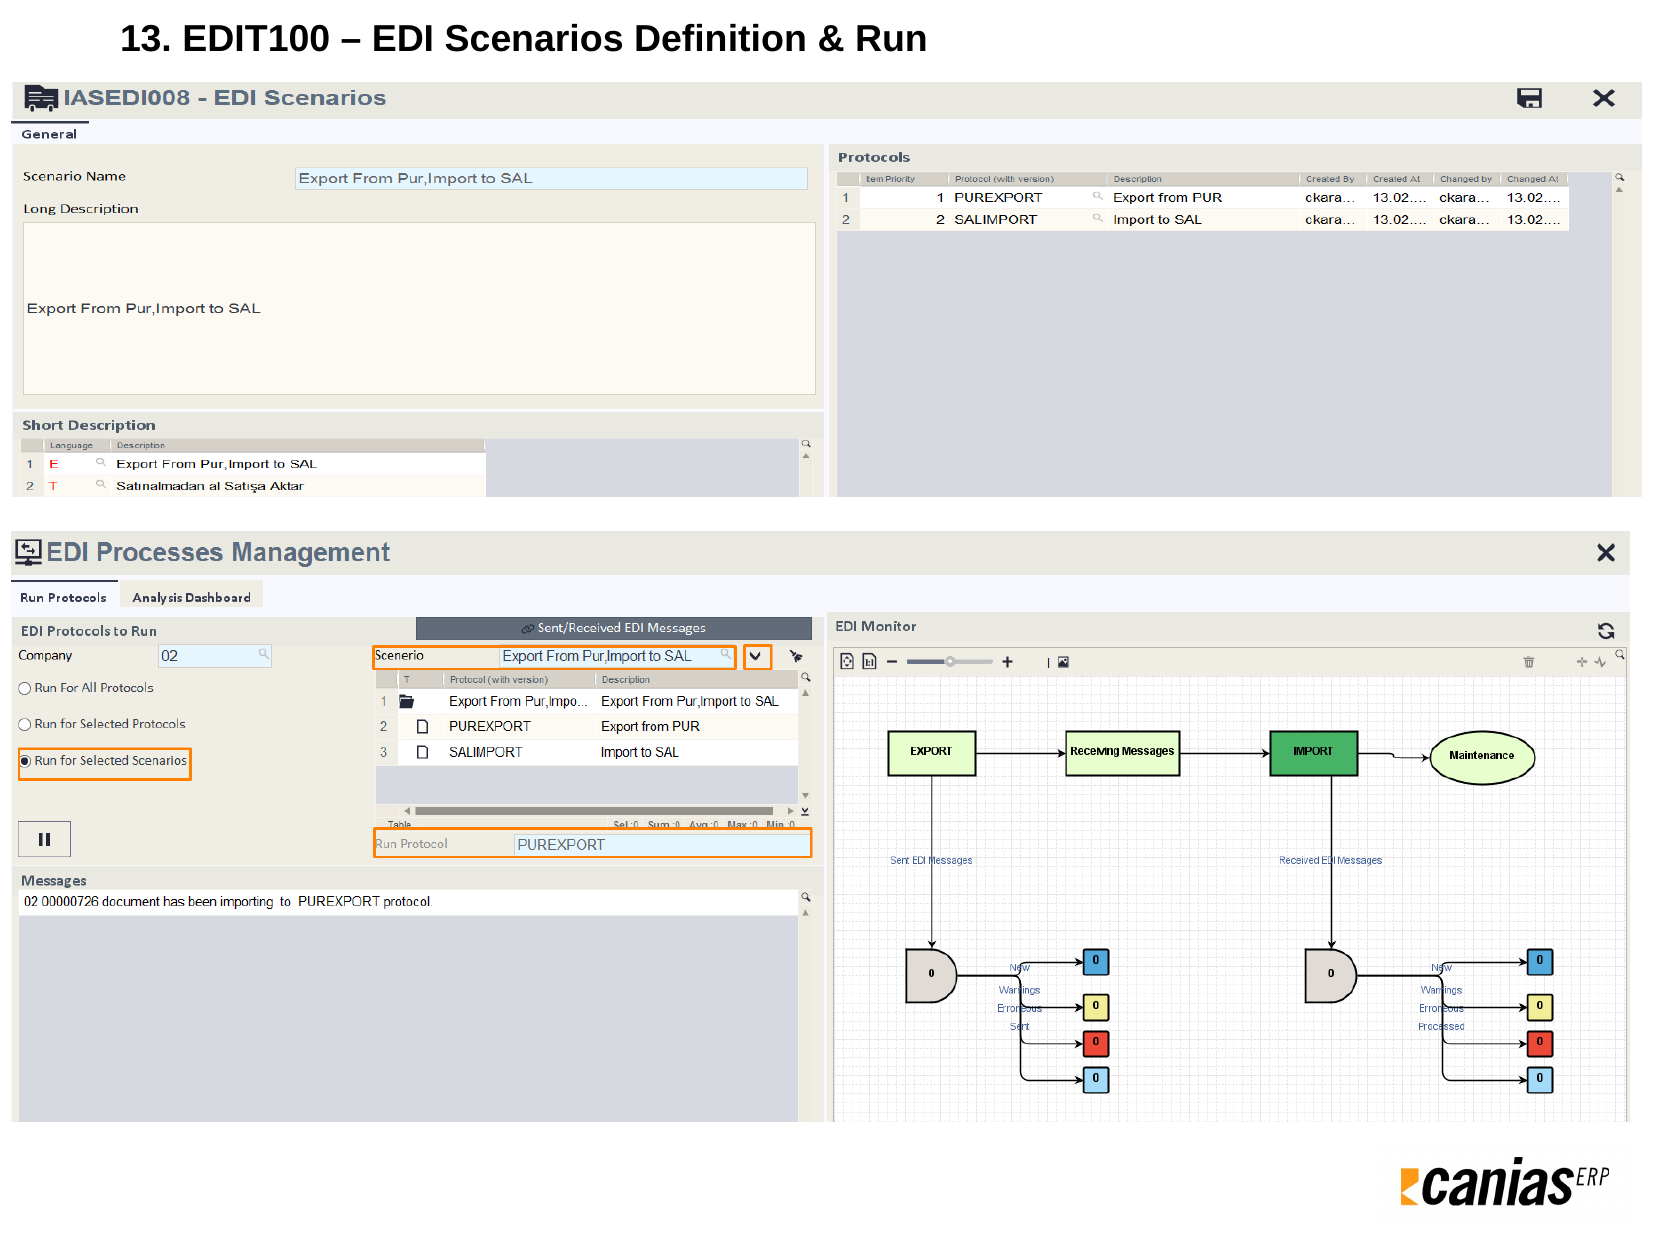

13. EDIT100 – EDI Scenarios Definition & Run